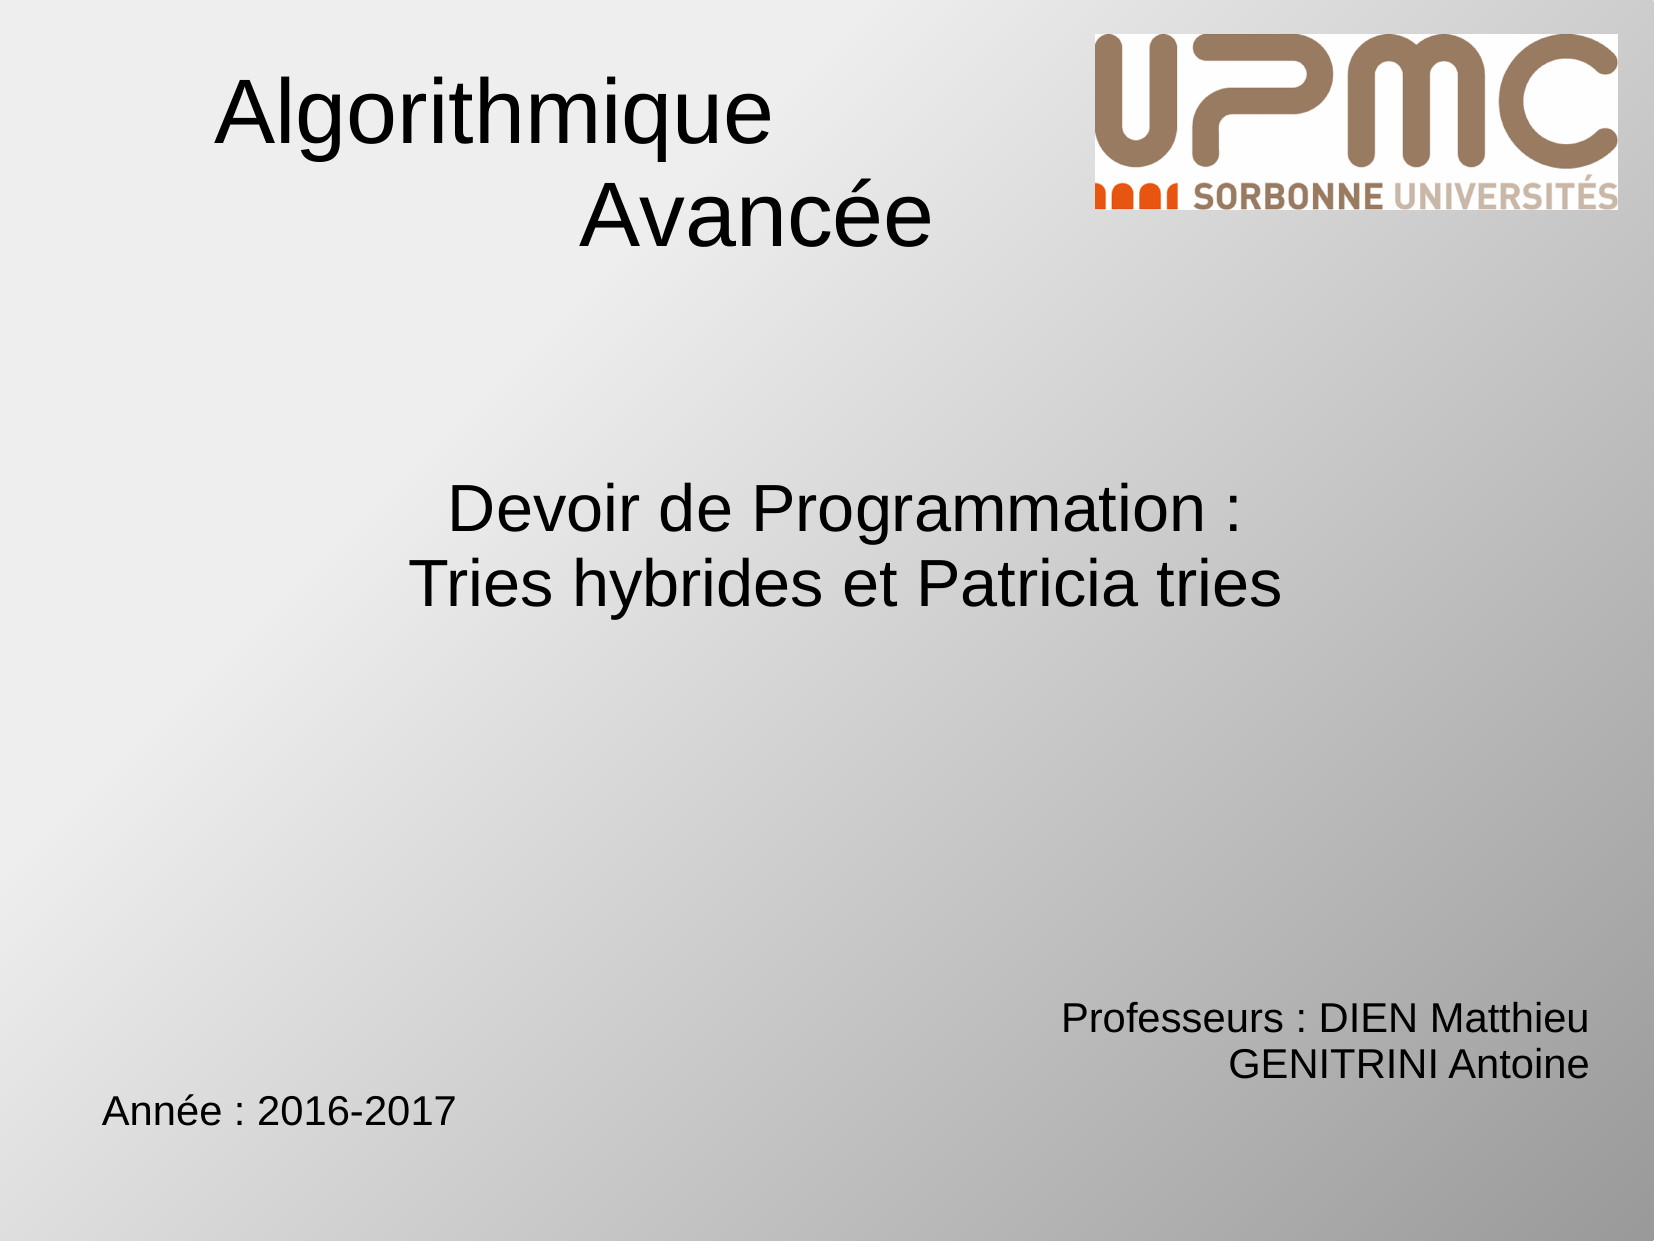

Algorithmique
							Avancée
# Devoir de Programmation :
Tries hybrides et Patricia tries
Professeurs : DIEN Matthieu
GENITRINI Antoine
Année : 2016-2017